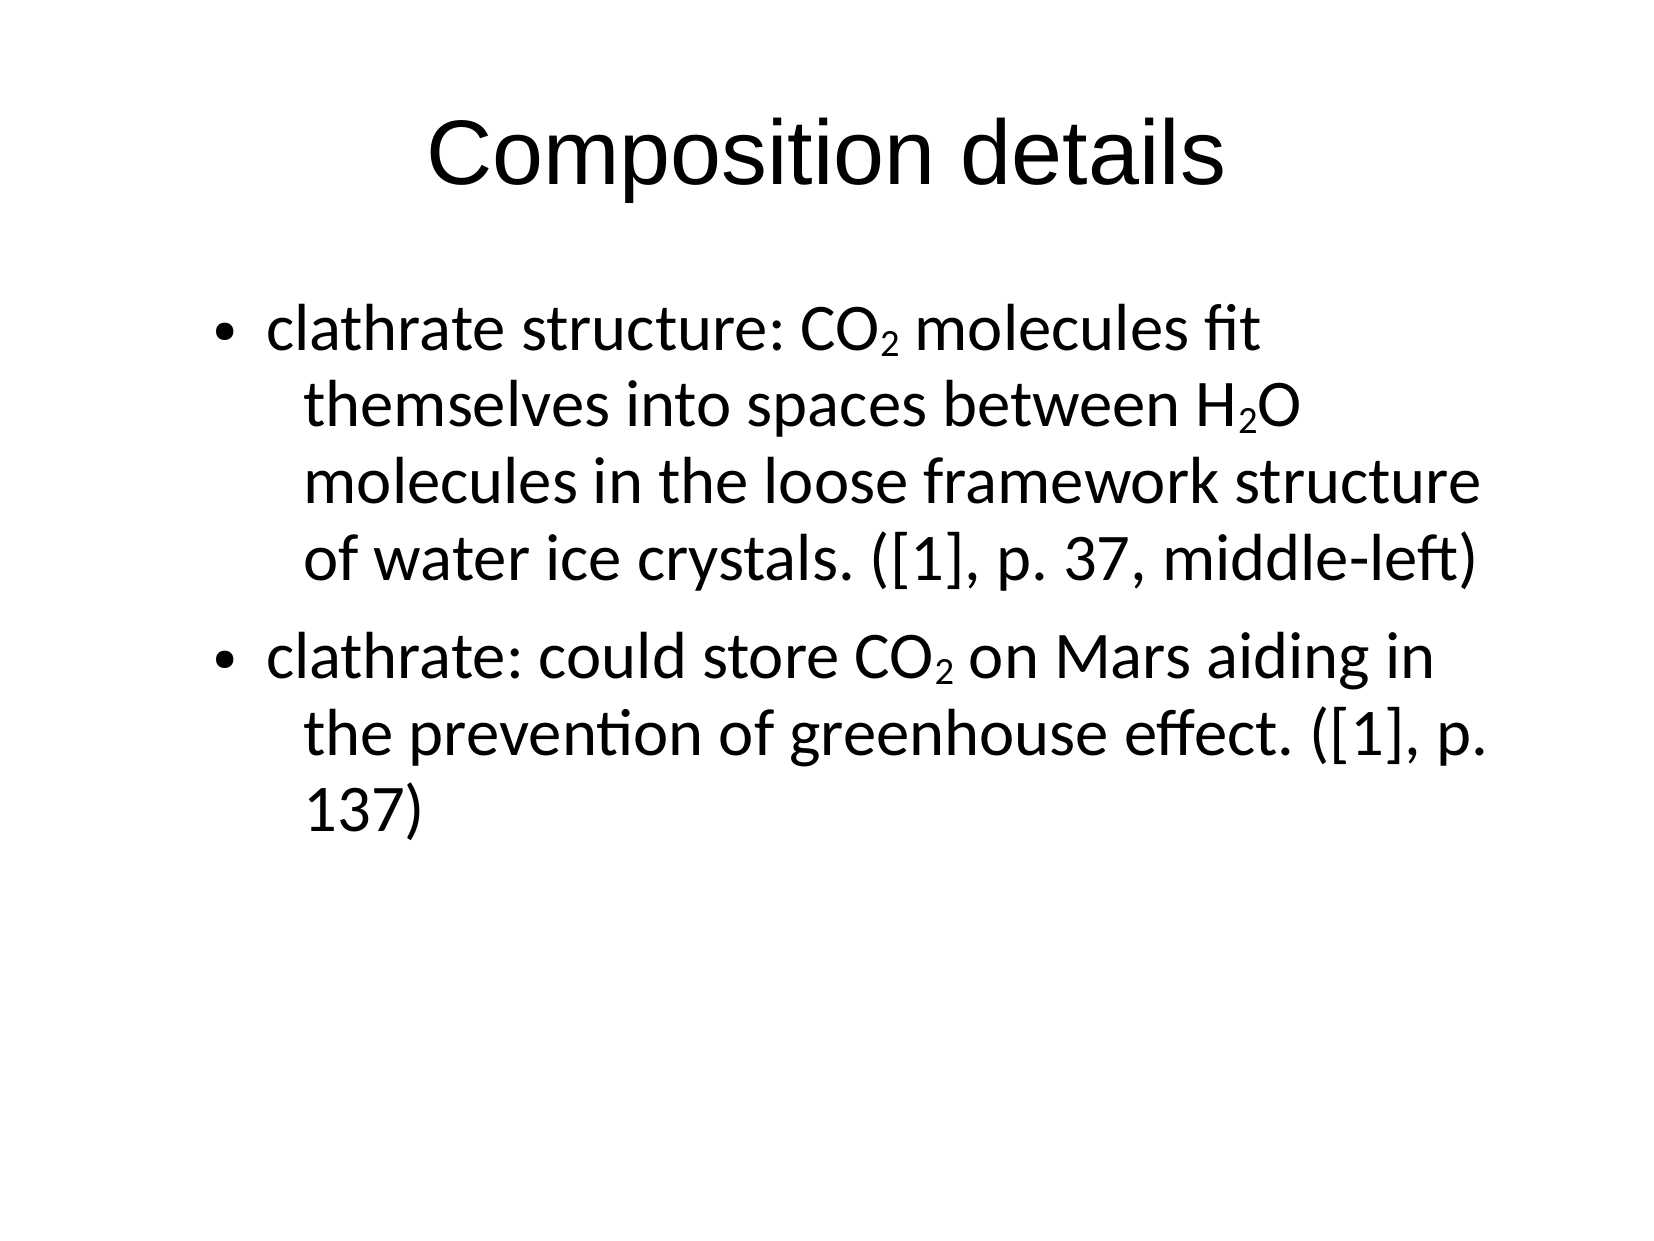

# Composition details
clathrate structure: CO2 molecules fit themselves into spaces between H2O molecules in the loose framework structure of water ice crystals. ([1], p. 37, middle-left)
clathrate: could store CO2 on Mars aiding in the prevention of greenhouse effect. ([1], p. 137)